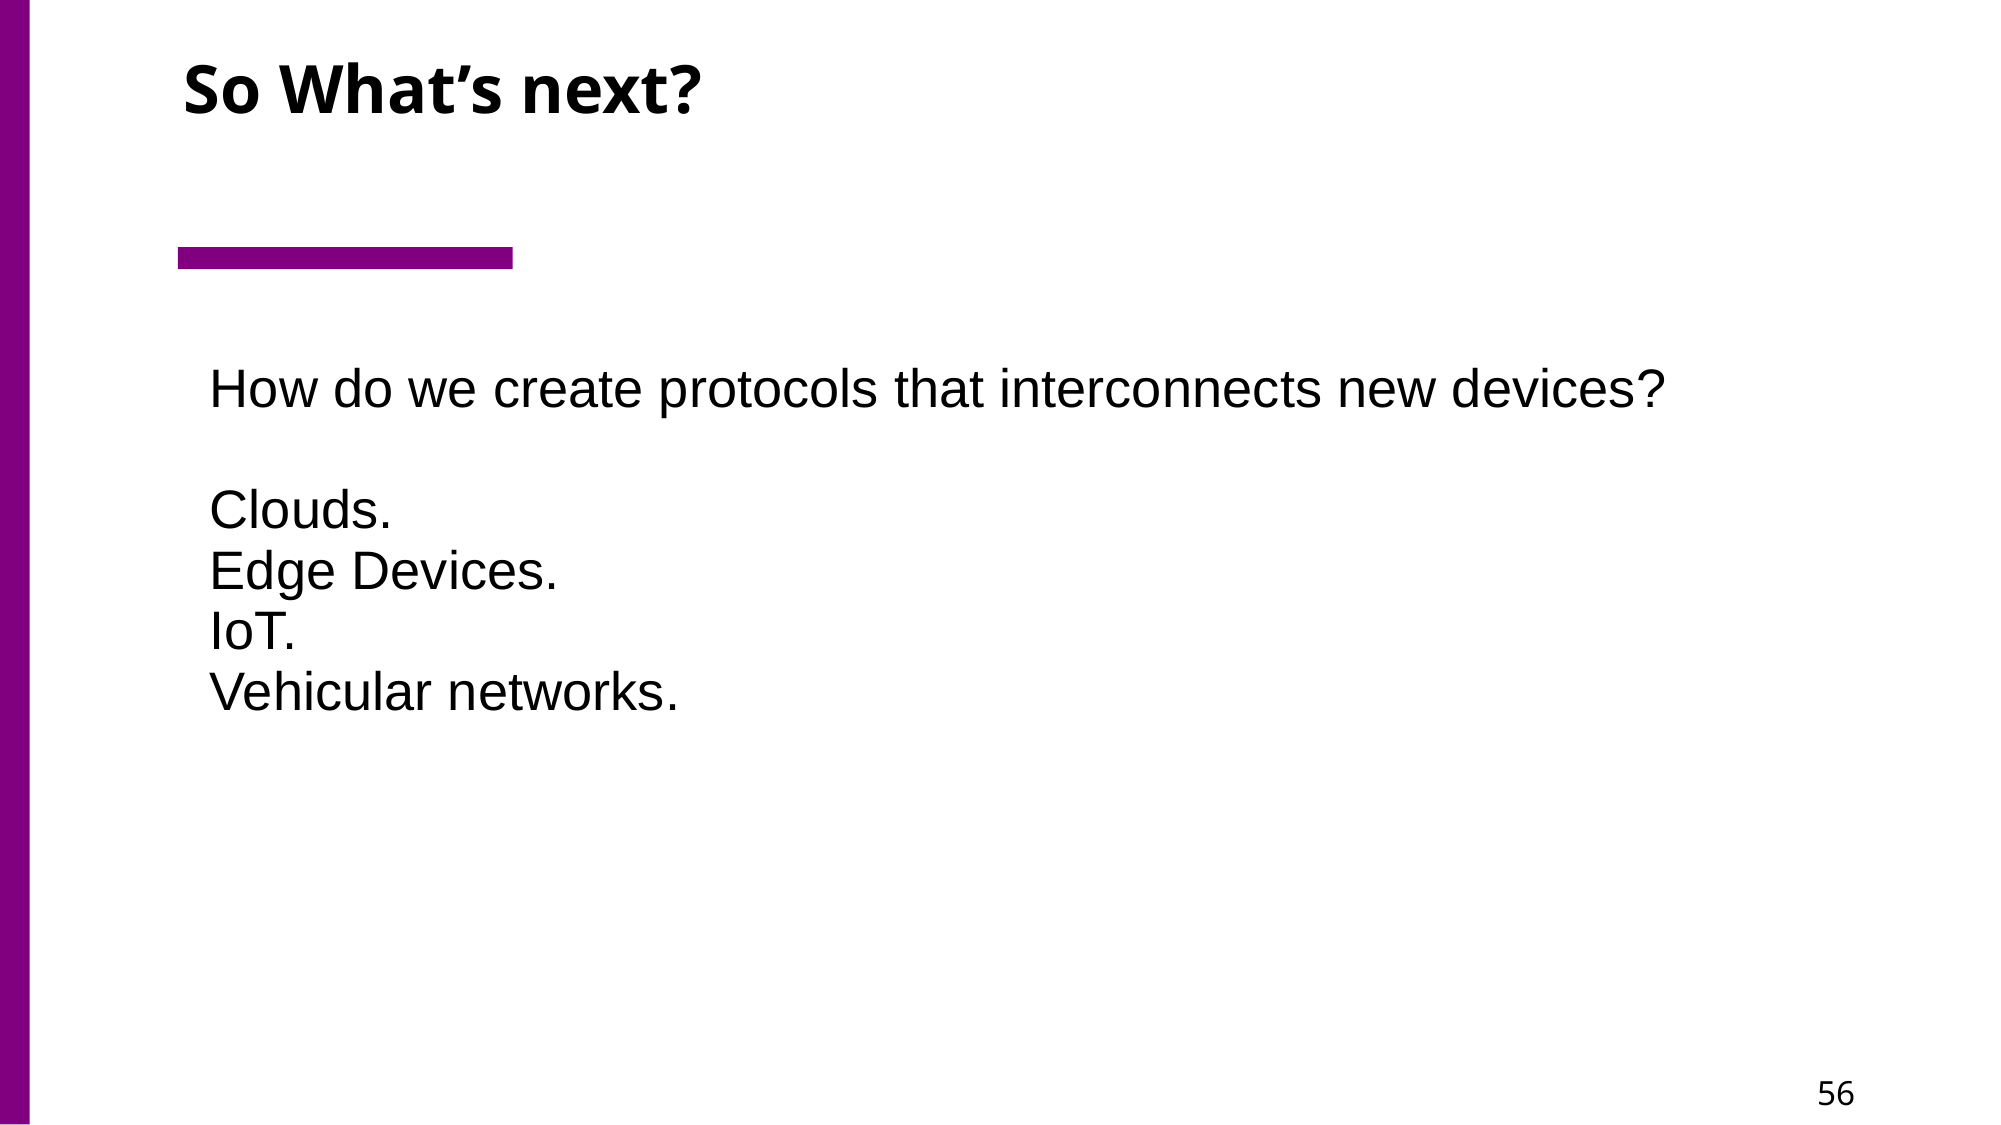

# So What’s next?
How do we create protocols that interconnects new devices?
Clouds.
Edge Devices.
IoT.
Vehicular networks.